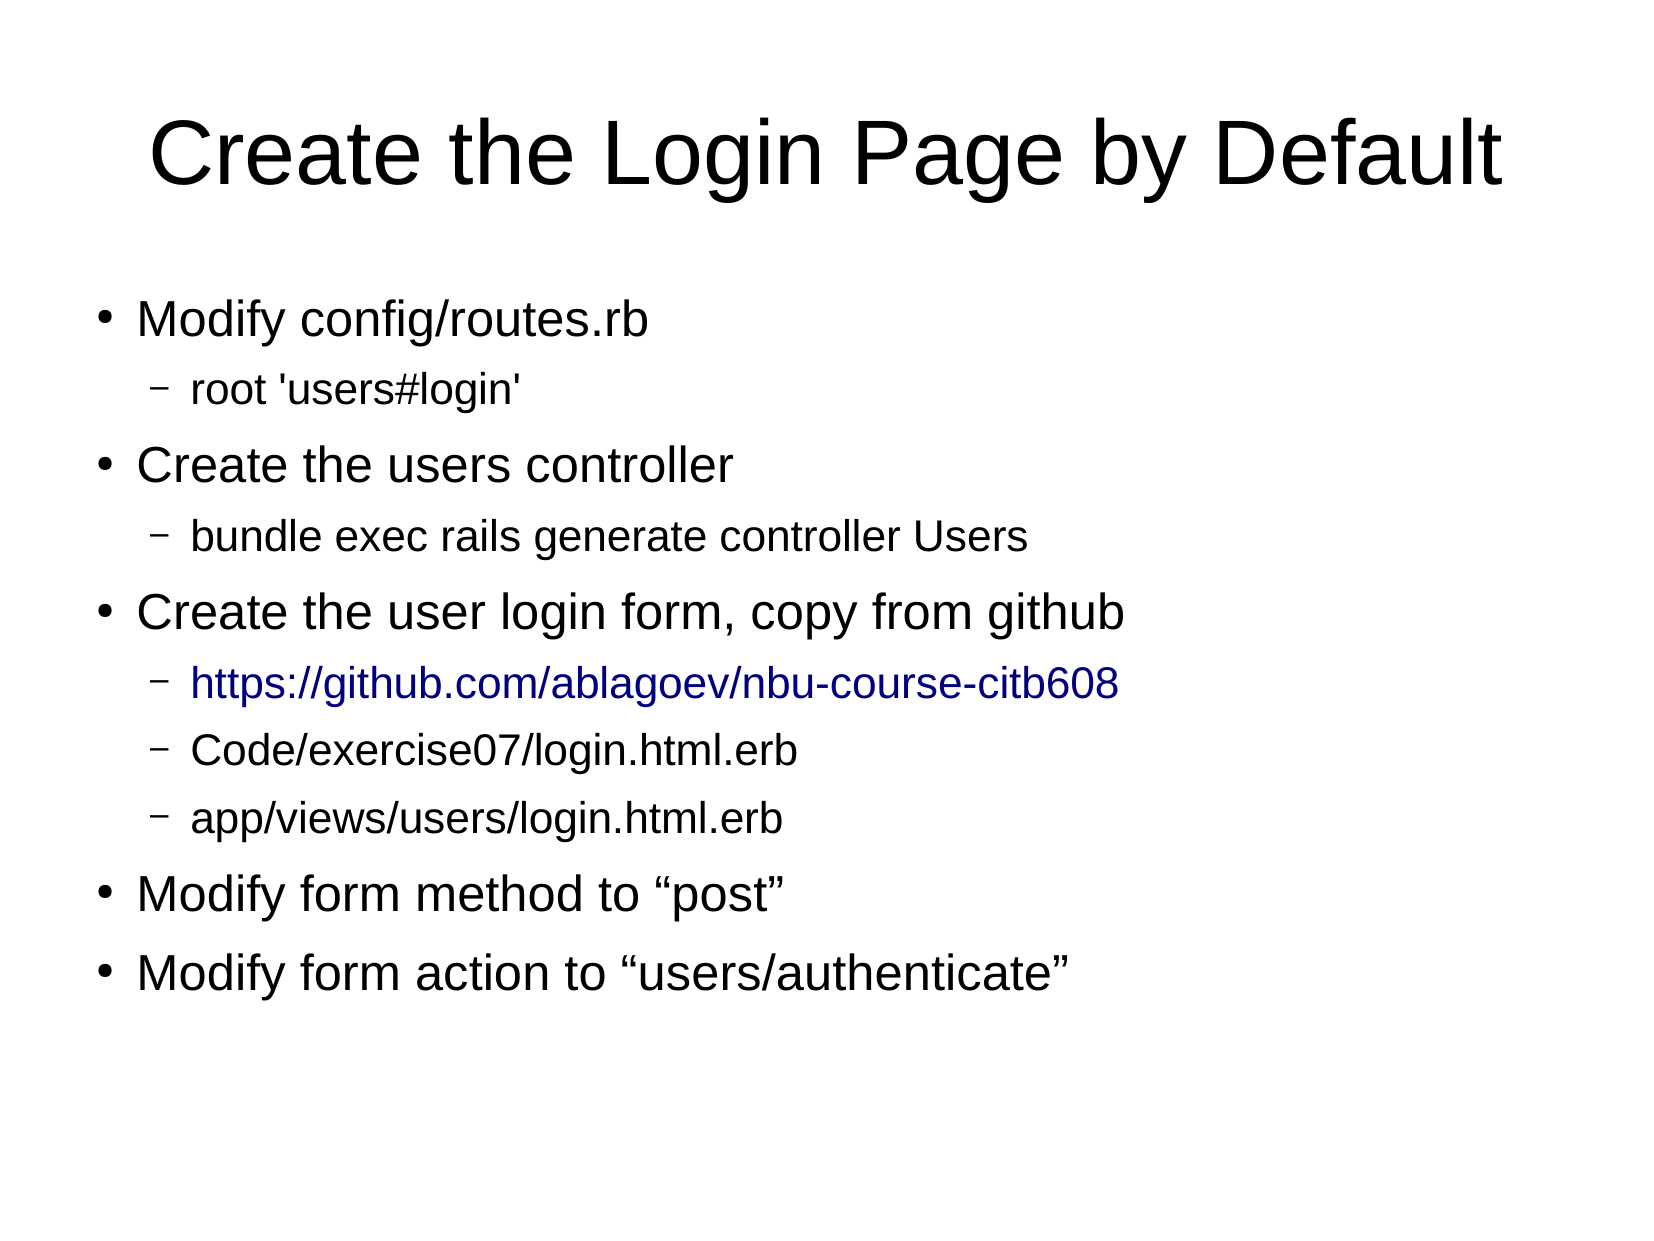

# Create the Login Page by Default
Modify config/routes.rb
root 'users#login'
Create the users controller
bundle exec rails generate controller Users
Create the user login form, copy from github
https://github.com/ablagoev/nbu-course-citb608
Code/exercise07/login.html.erb
app/views/users/login.html.erb
Modify form method to “post”
Modify form action to “users/authenticate”